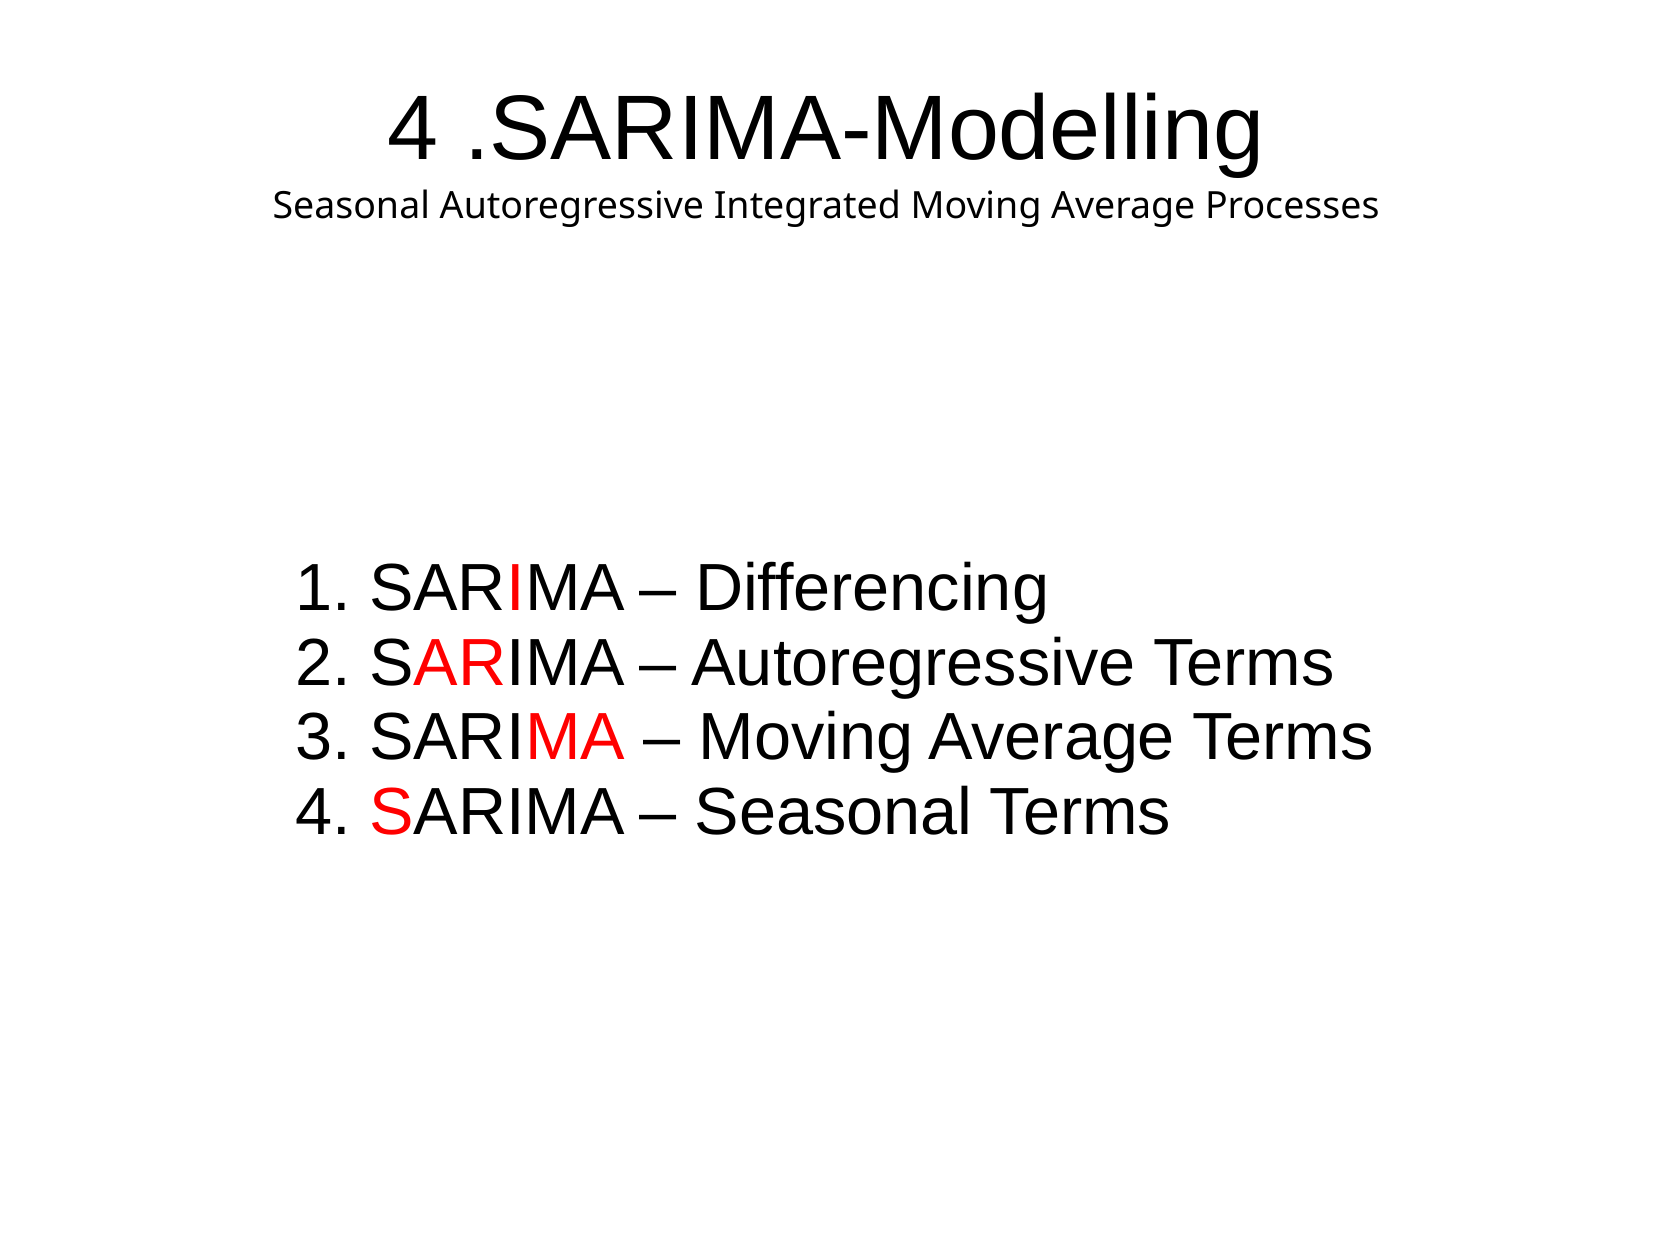

# 4 .SARIMA-Modelling Seasonal Autoregressive Integrated Moving Average Processes
1. SARIMA – Differencing
2. SARIMA – Autoregressive Terms
3. SARIMA – Moving Average Terms
4. SARIMA – Seasonal Terms